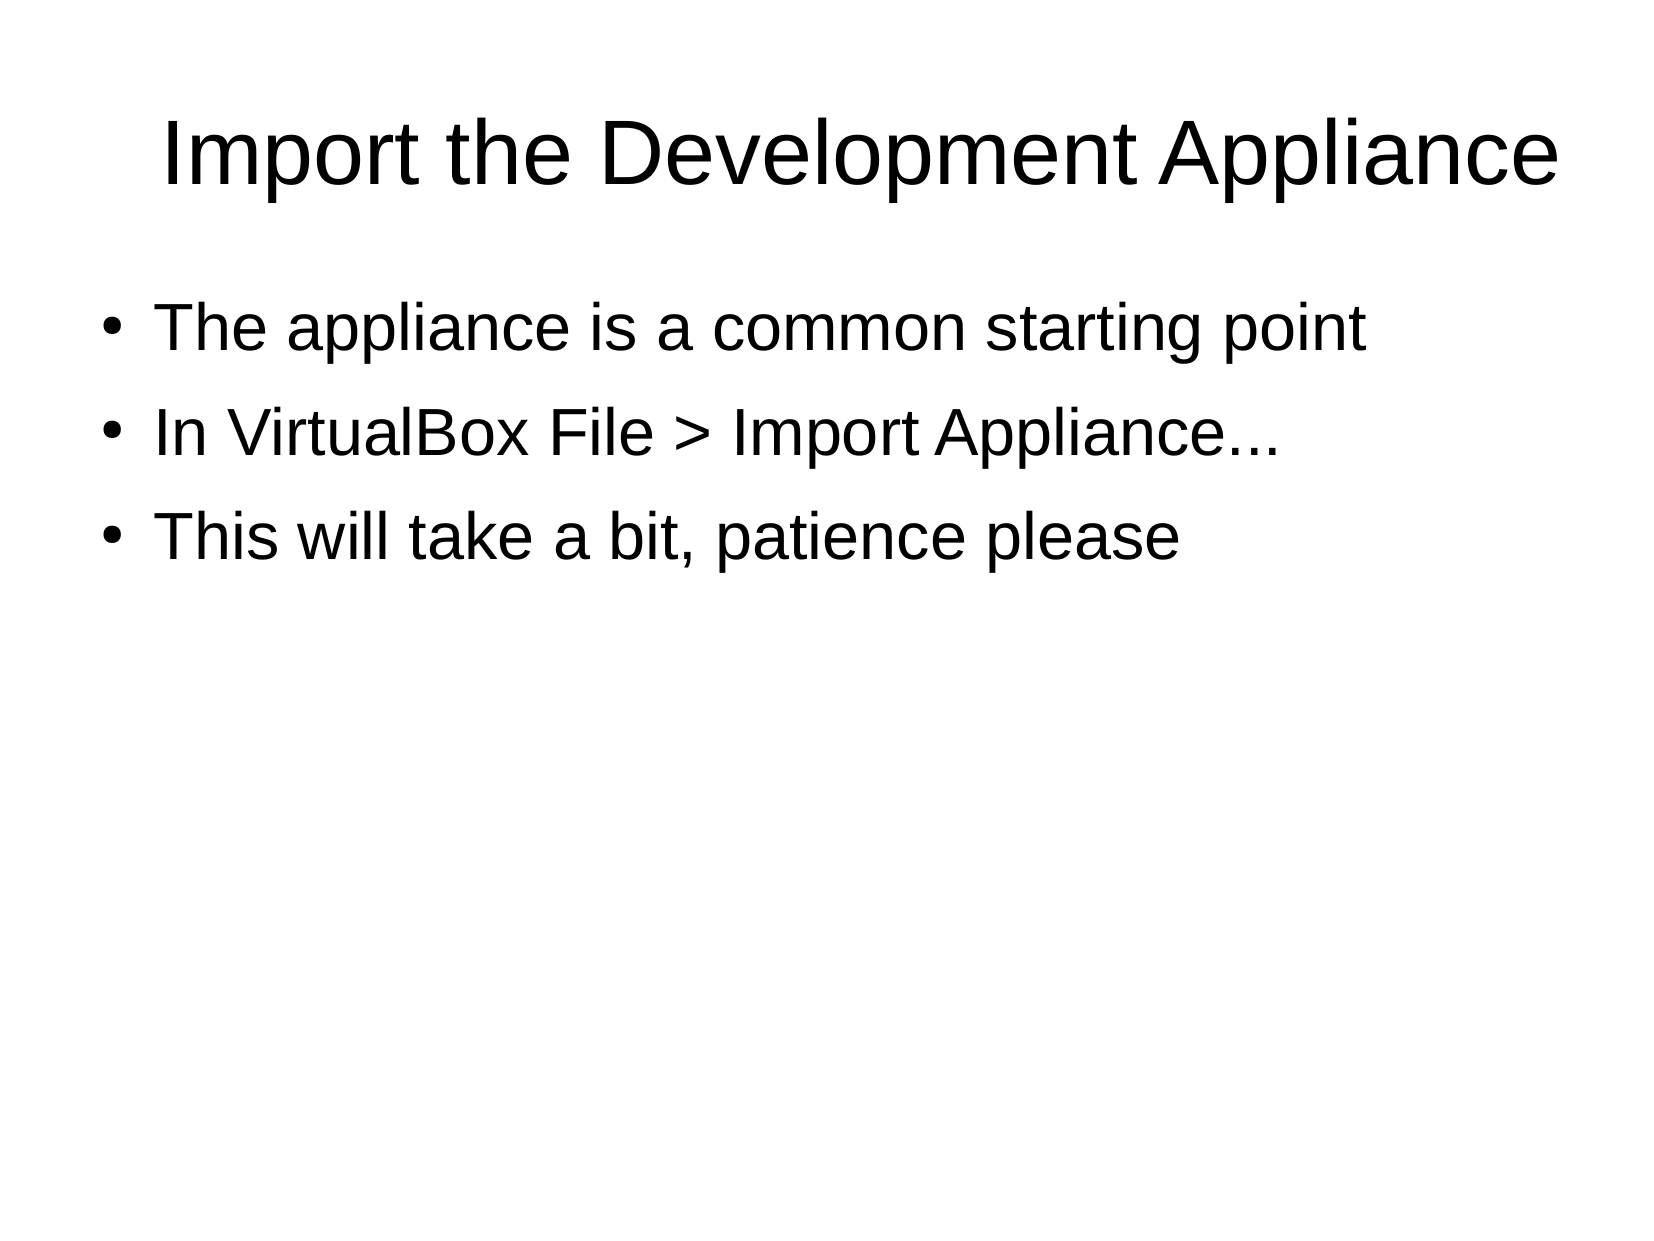

# Import the Development Appliance
The appliance is a common starting point
In VirtualBox File > Import Appliance...
This will take a bit, patience please